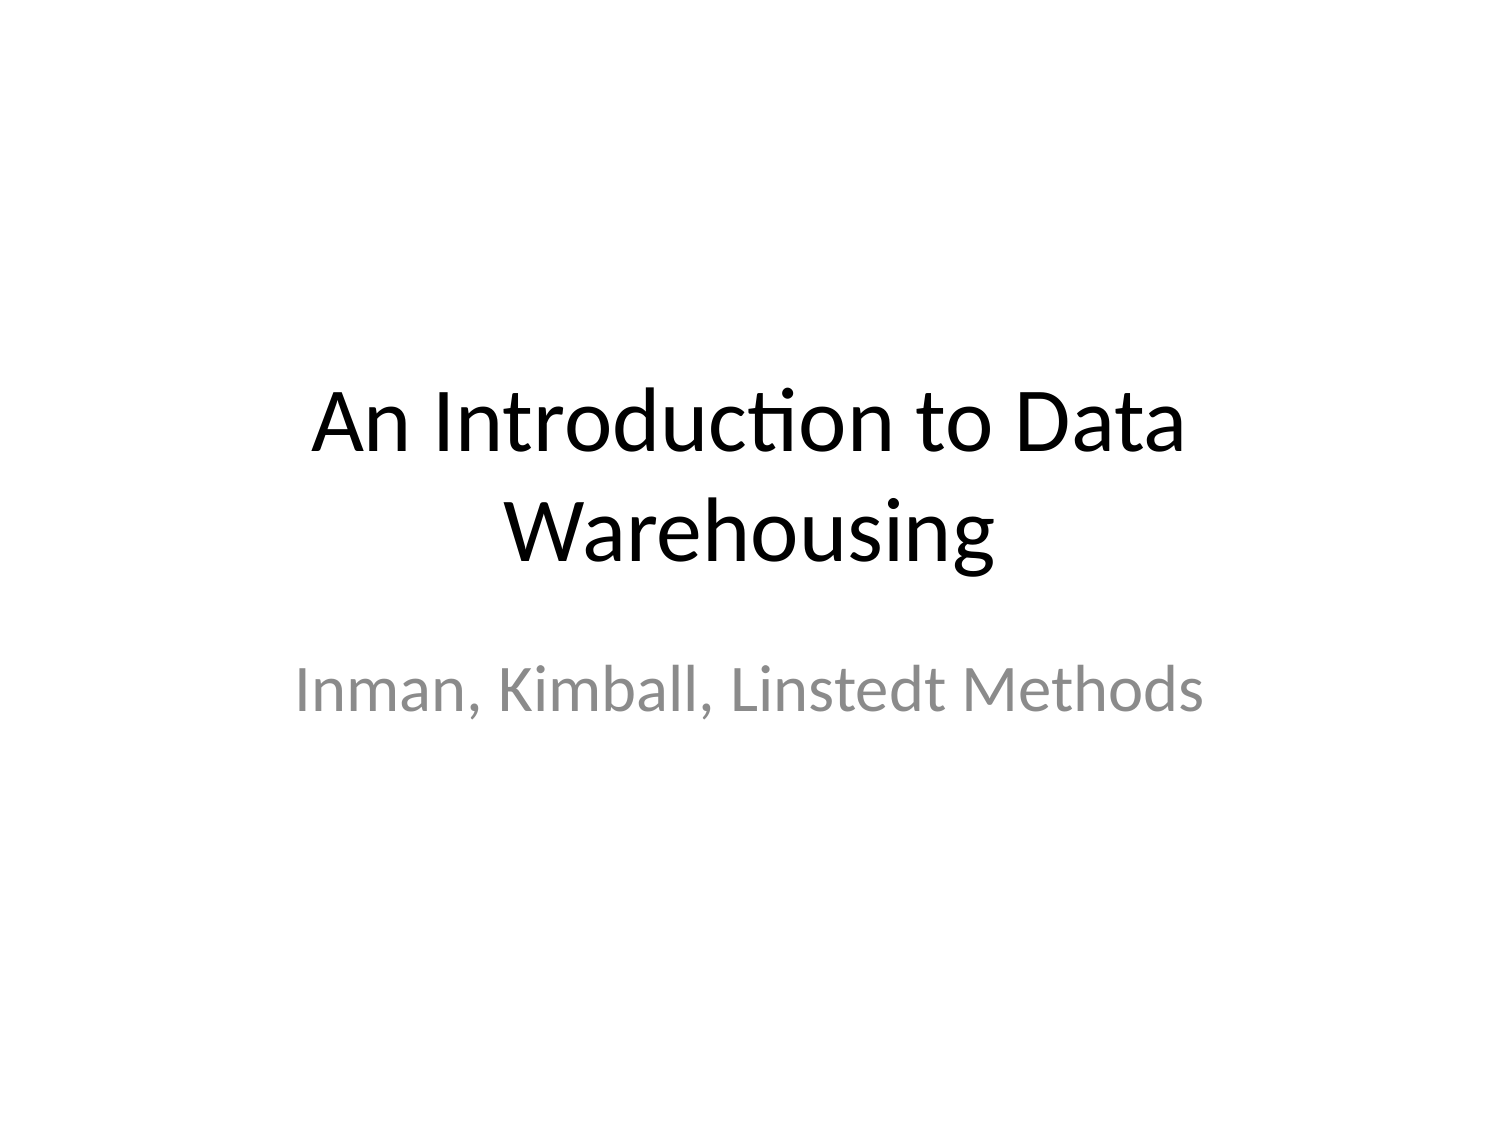

# An Introduction to Data Warehousing
Inman, Kimball, Linstedt Methods